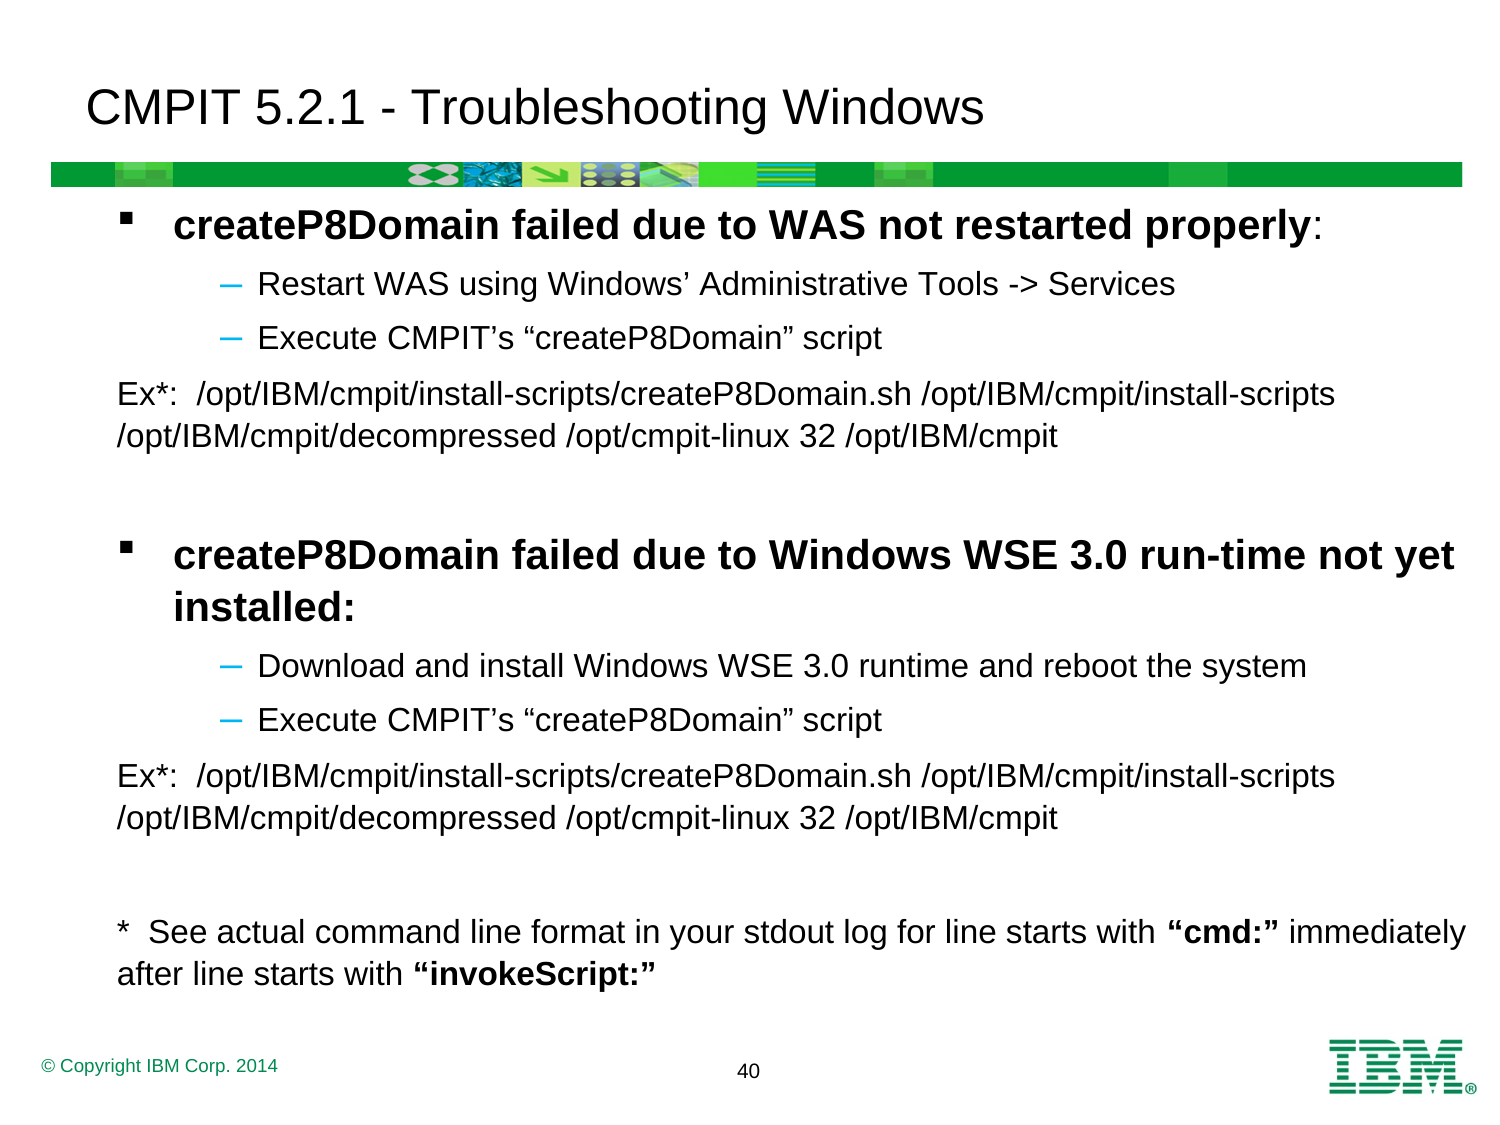

# CMPIT 5.2.1 - Troubleshooting Windows
createP8Domain failed due to WAS not restarted properly:
Restart WAS using Windows’ Administrative Tools -> Services
Execute CMPIT’s “createP8Domain” script
Ex*: /opt/IBM/cmpit/install-scripts/createP8Domain.sh /opt/IBM/cmpit/install-scripts /opt/IBM/cmpit/decompressed /opt/cmpit-linux 32 /opt/IBM/cmpit
createP8Domain failed due to Windows WSE 3.0 run-time not yet installed:
Download and install Windows WSE 3.0 runtime and reboot the system
Execute CMPIT’s “createP8Domain” script
Ex*: /opt/IBM/cmpit/install-scripts/createP8Domain.sh /opt/IBM/cmpit/install-scripts /opt/IBM/cmpit/decompressed /opt/cmpit-linux 32 /opt/IBM/cmpit
* See actual command line format in your stdout log for line starts with “cmd:” immediately after line starts with “invokeScript:”
40